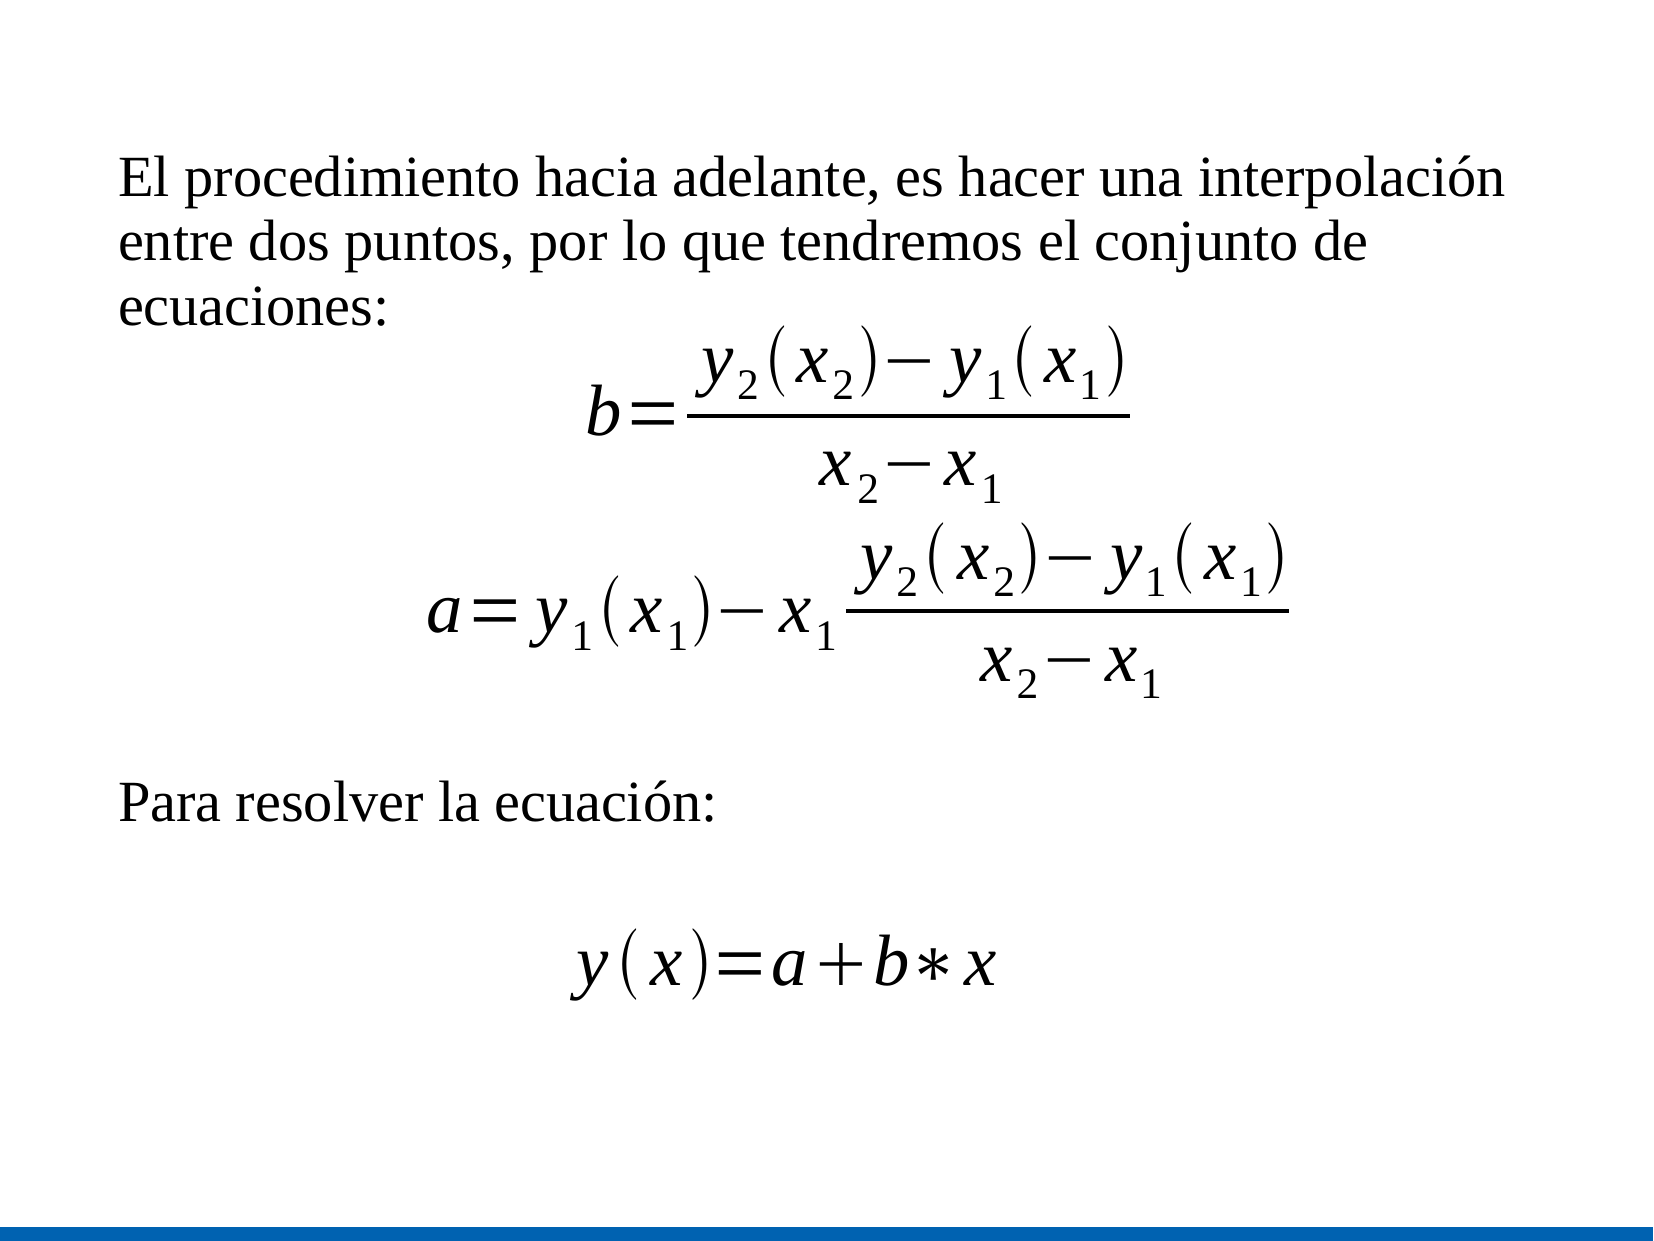

# El procedimiento hacia adelante, es hacer una interpolación entre dos puntos, por lo que tendremos el conjunto de ecuaciones:
Para resolver la ecuación: